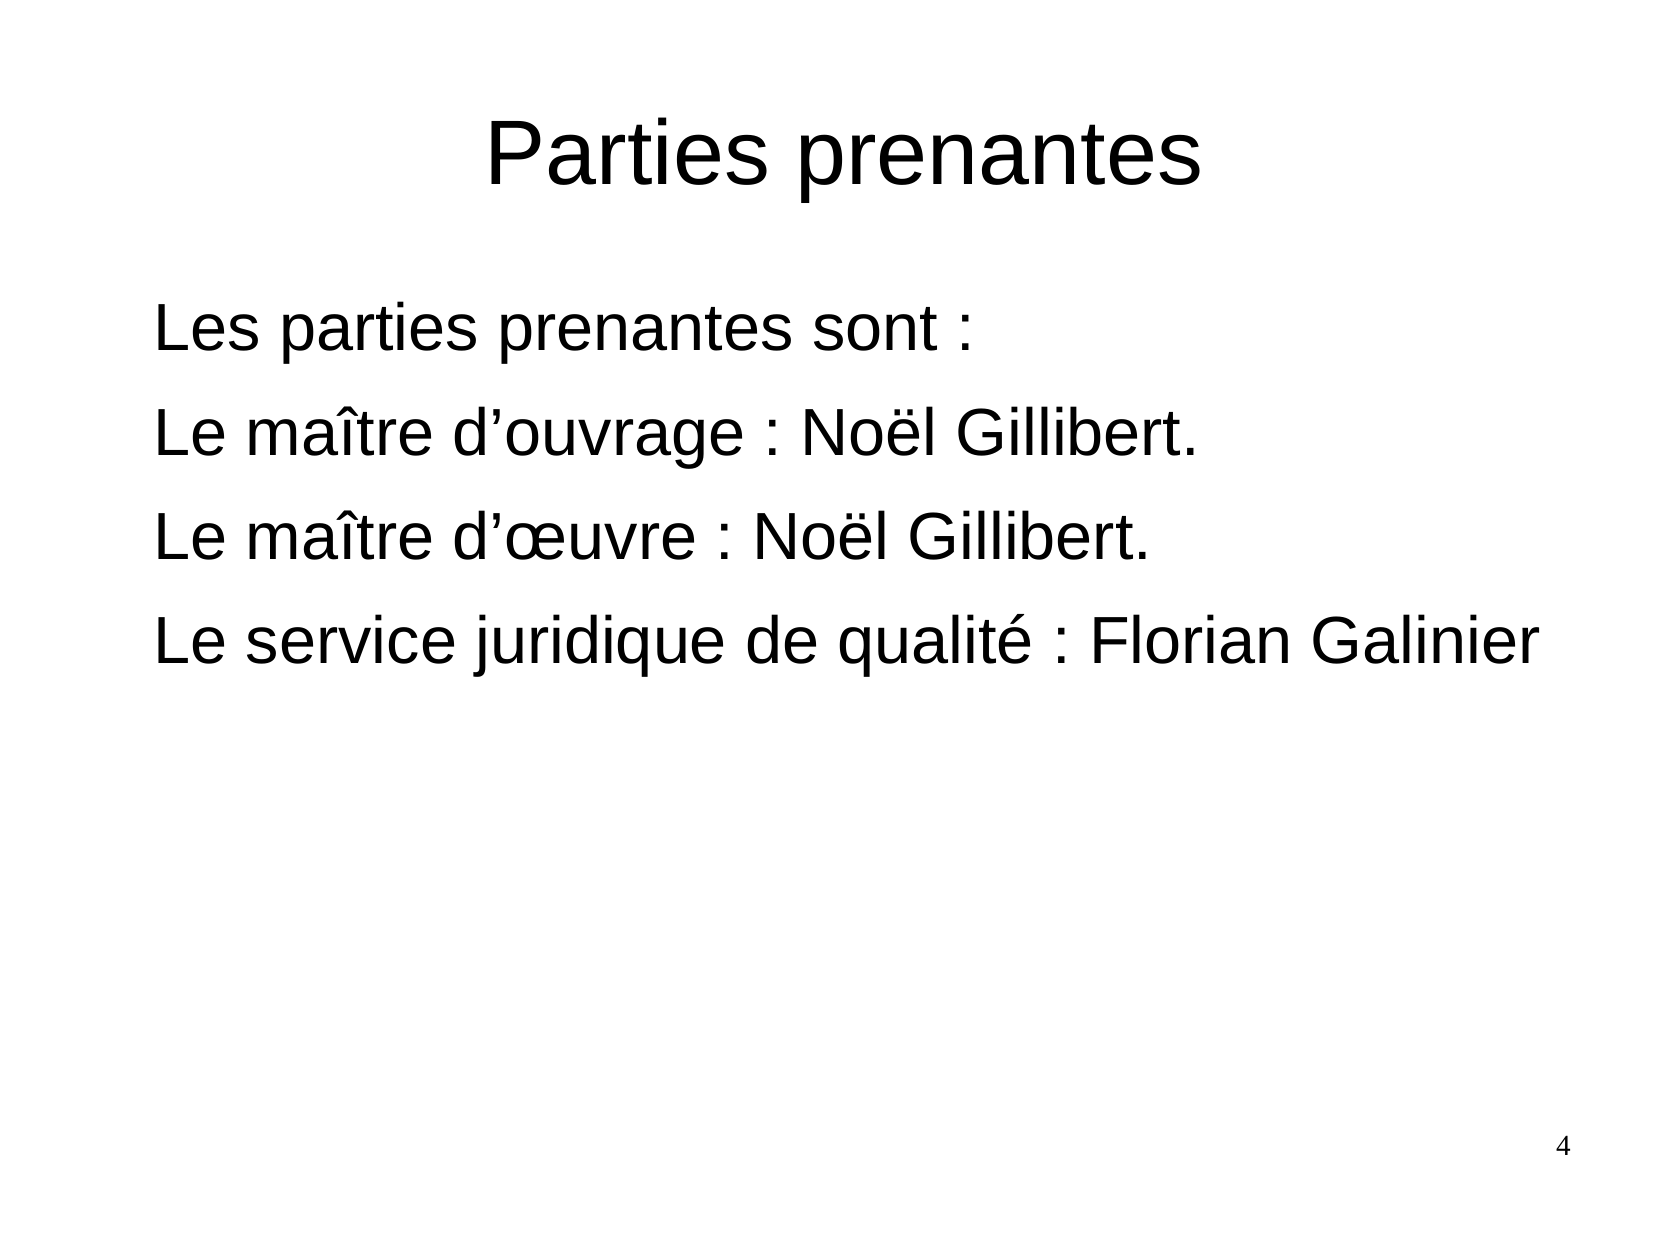

# Parties prenantes
Les parties prenantes sont :
Le maître d’ouvrage : Noël Gillibert.
Le maître d’œuvre : Noël Gillibert.
Le service juridique de qualité : Florian Galinier
4